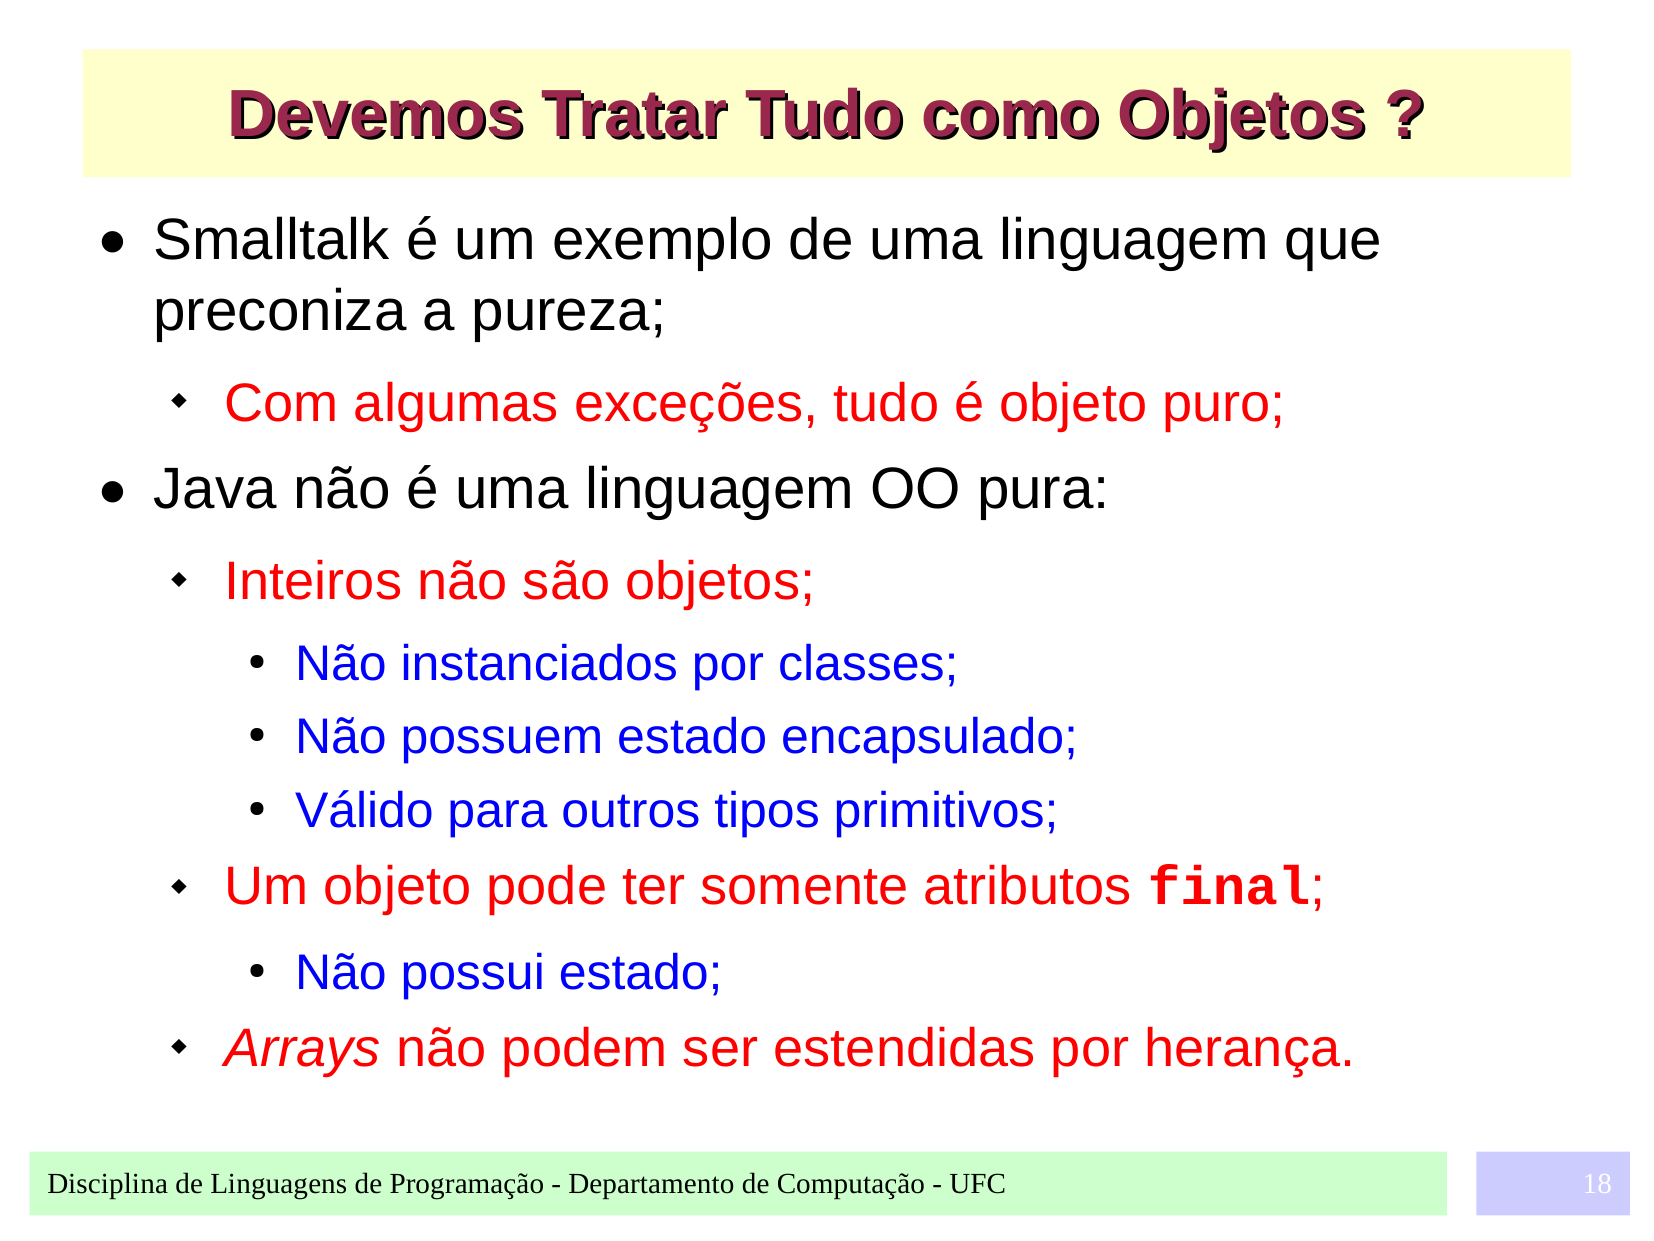

# Devemos Tratar Tudo como Objetos ?
Smalltalk é um exemplo de uma linguagem que preconiza a pureza;
Com algumas exceções, tudo é objeto puro;
Java não é uma linguagem OO pura:
Inteiros não são objetos;
Não instanciados por classes;
Não possuem estado encapsulado;
Válido para outros tipos primitivos;
Um objeto pode ter somente atributos final;
Não possui estado;
Arrays não podem ser estendidas por herança.
Disciplina de Linguagens de Programação - Departamento de Computação - UFC
18